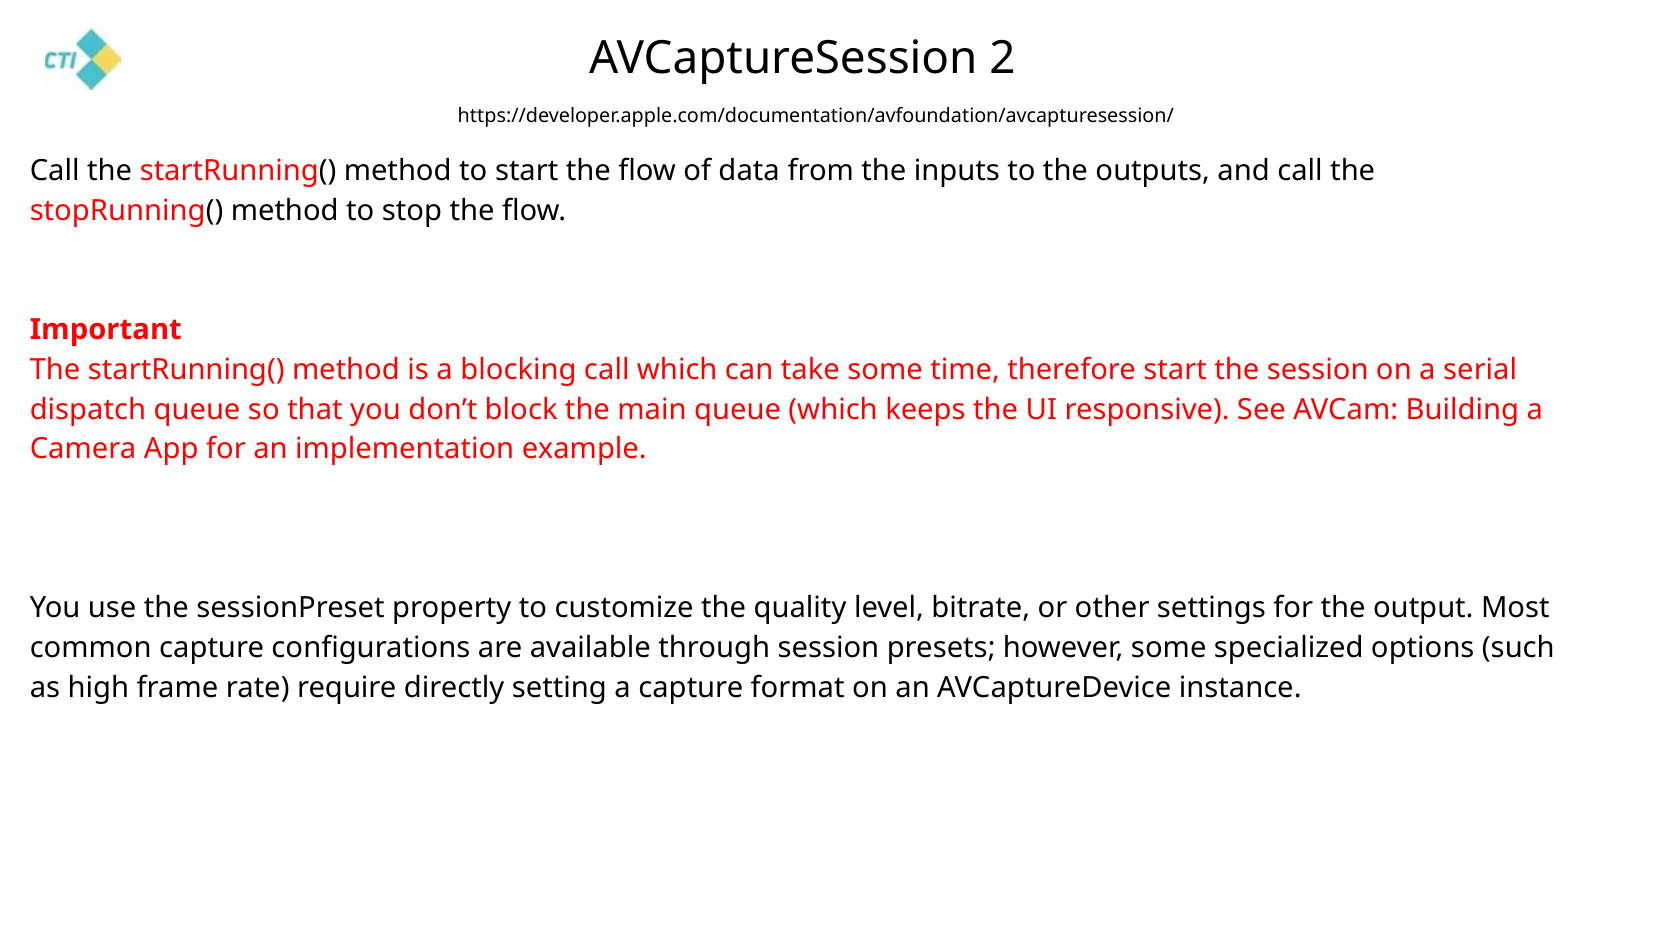

AVCaptureSession 2
https://developer.apple.com/documentation/avfoundation/avcapturesession/
Call the startRunning() method to start the flow of data from the inputs to the outputs, and call the stopRunning() method to stop the flow.
Important
The startRunning() method is a blocking call which can take some time, therefore start the session on a serial dispatch queue so that you don’t block the main queue (which keeps the UI responsive). See AVCam: Building a Camera App for an implementation example.
You use the sessionPreset property to customize the quality level, bitrate, or other settings for the output. Most common capture configurations are available through session presets; however, some specialized options (such as high frame rate) require directly setting a capture format on an AVCaptureDevice instance.